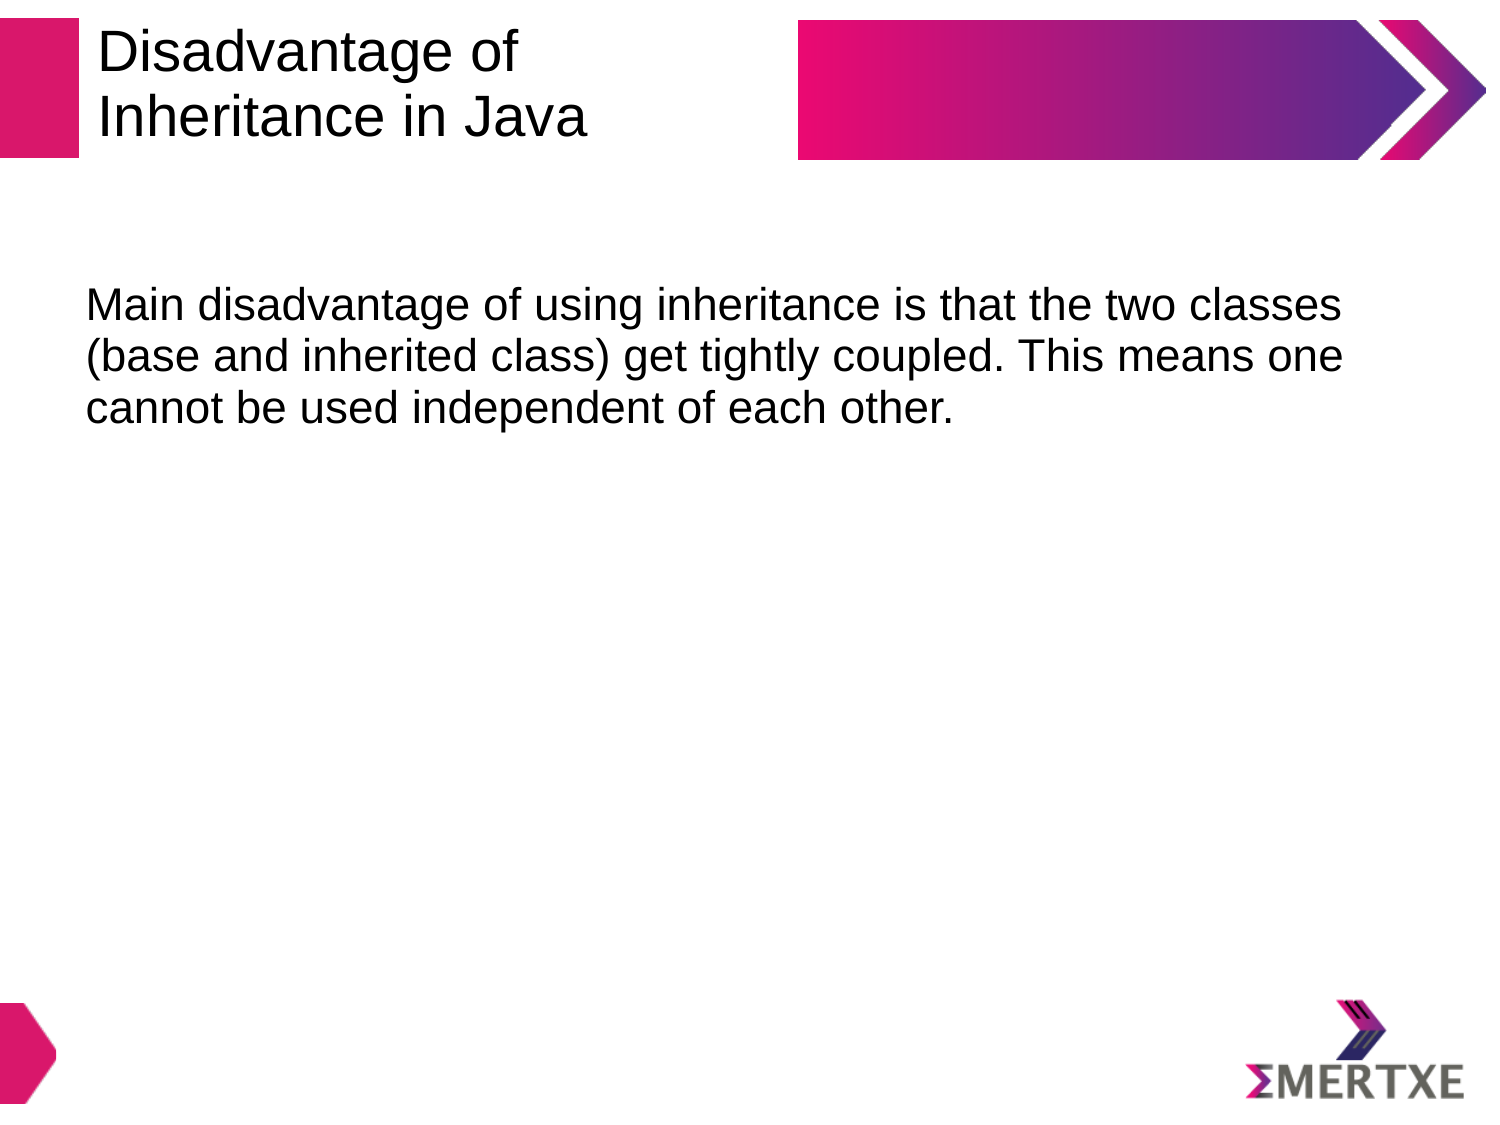

Disadvantage of Inheritance in Java
Main disadvantage of using inheritance is that the two classes (base and inherited class) get tightly coupled. This means one cannot be used independent of each other.